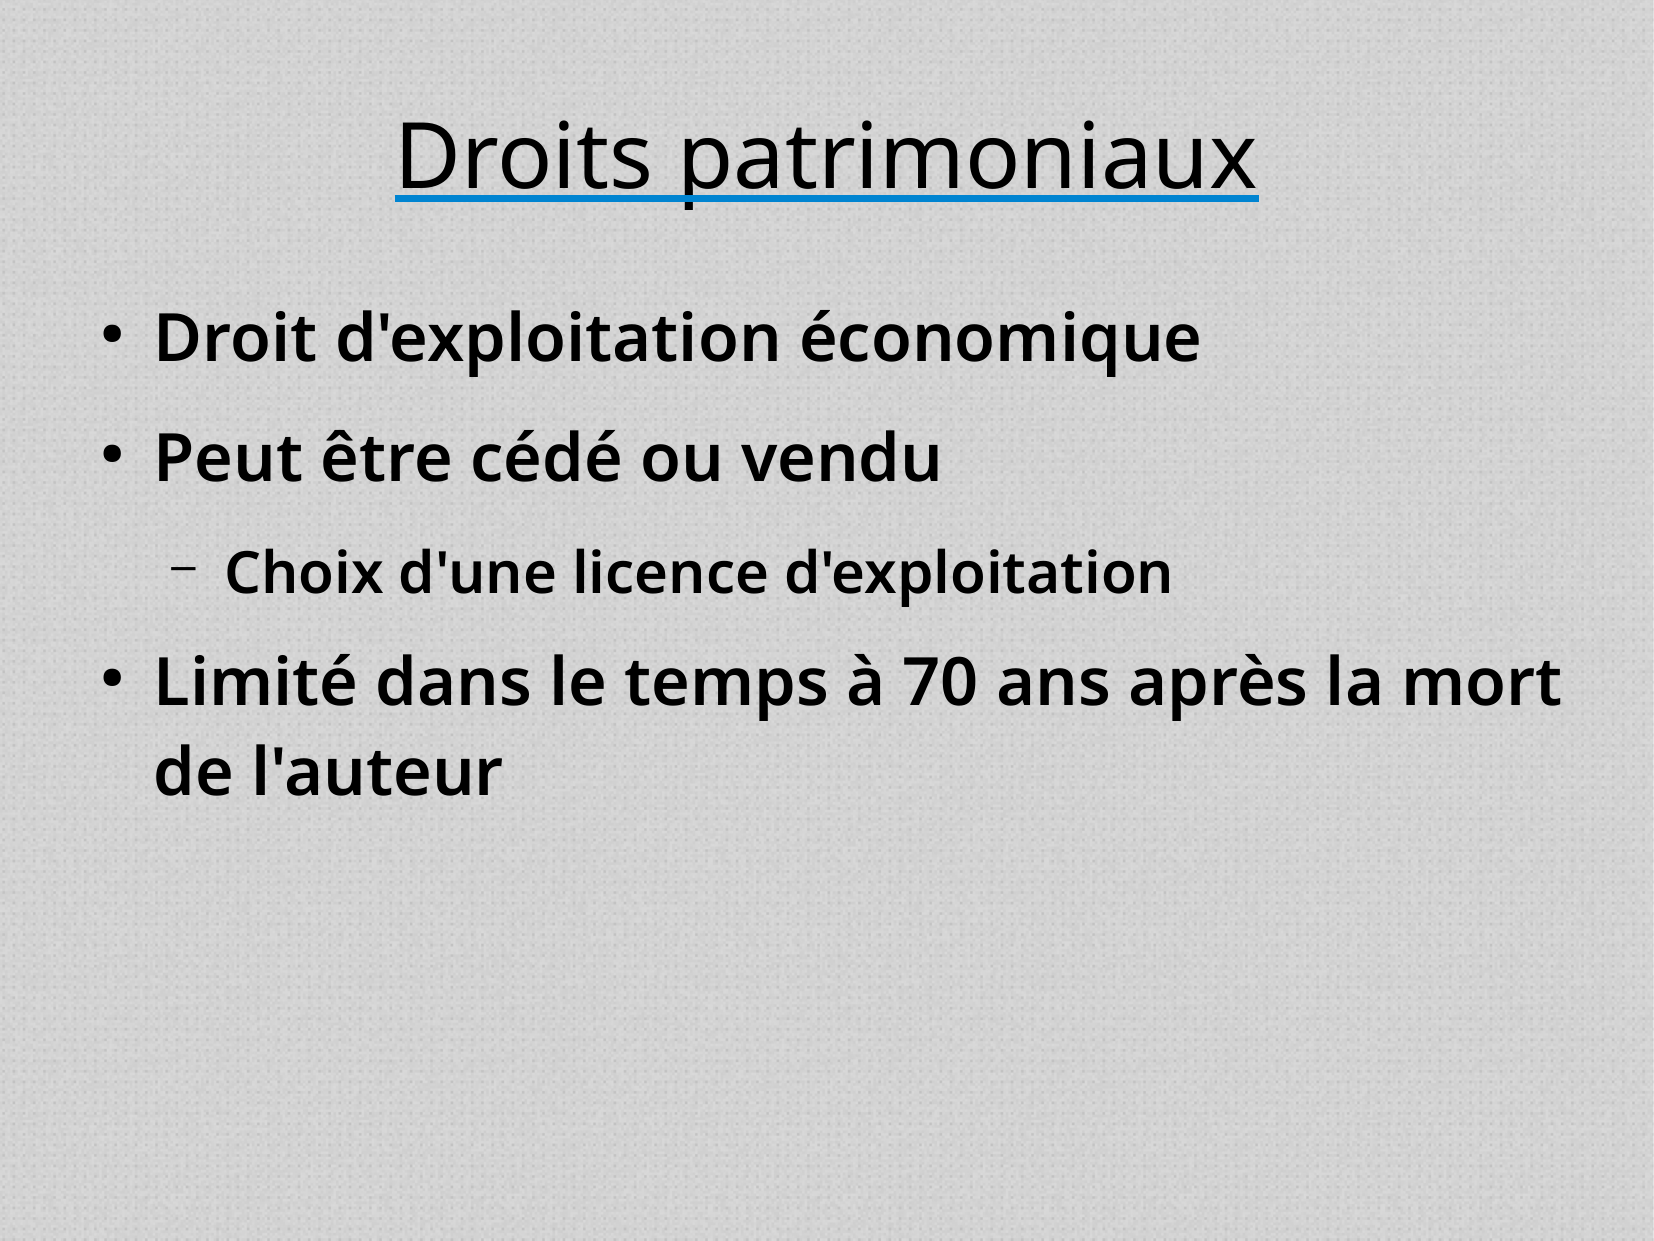

# Droits patrimoniaux
Droit d'exploitation économique
Peut être cédé ou vendu
Choix d'une licence d'exploitation
Limité dans le temps à 70 ans après la mort de l'auteur